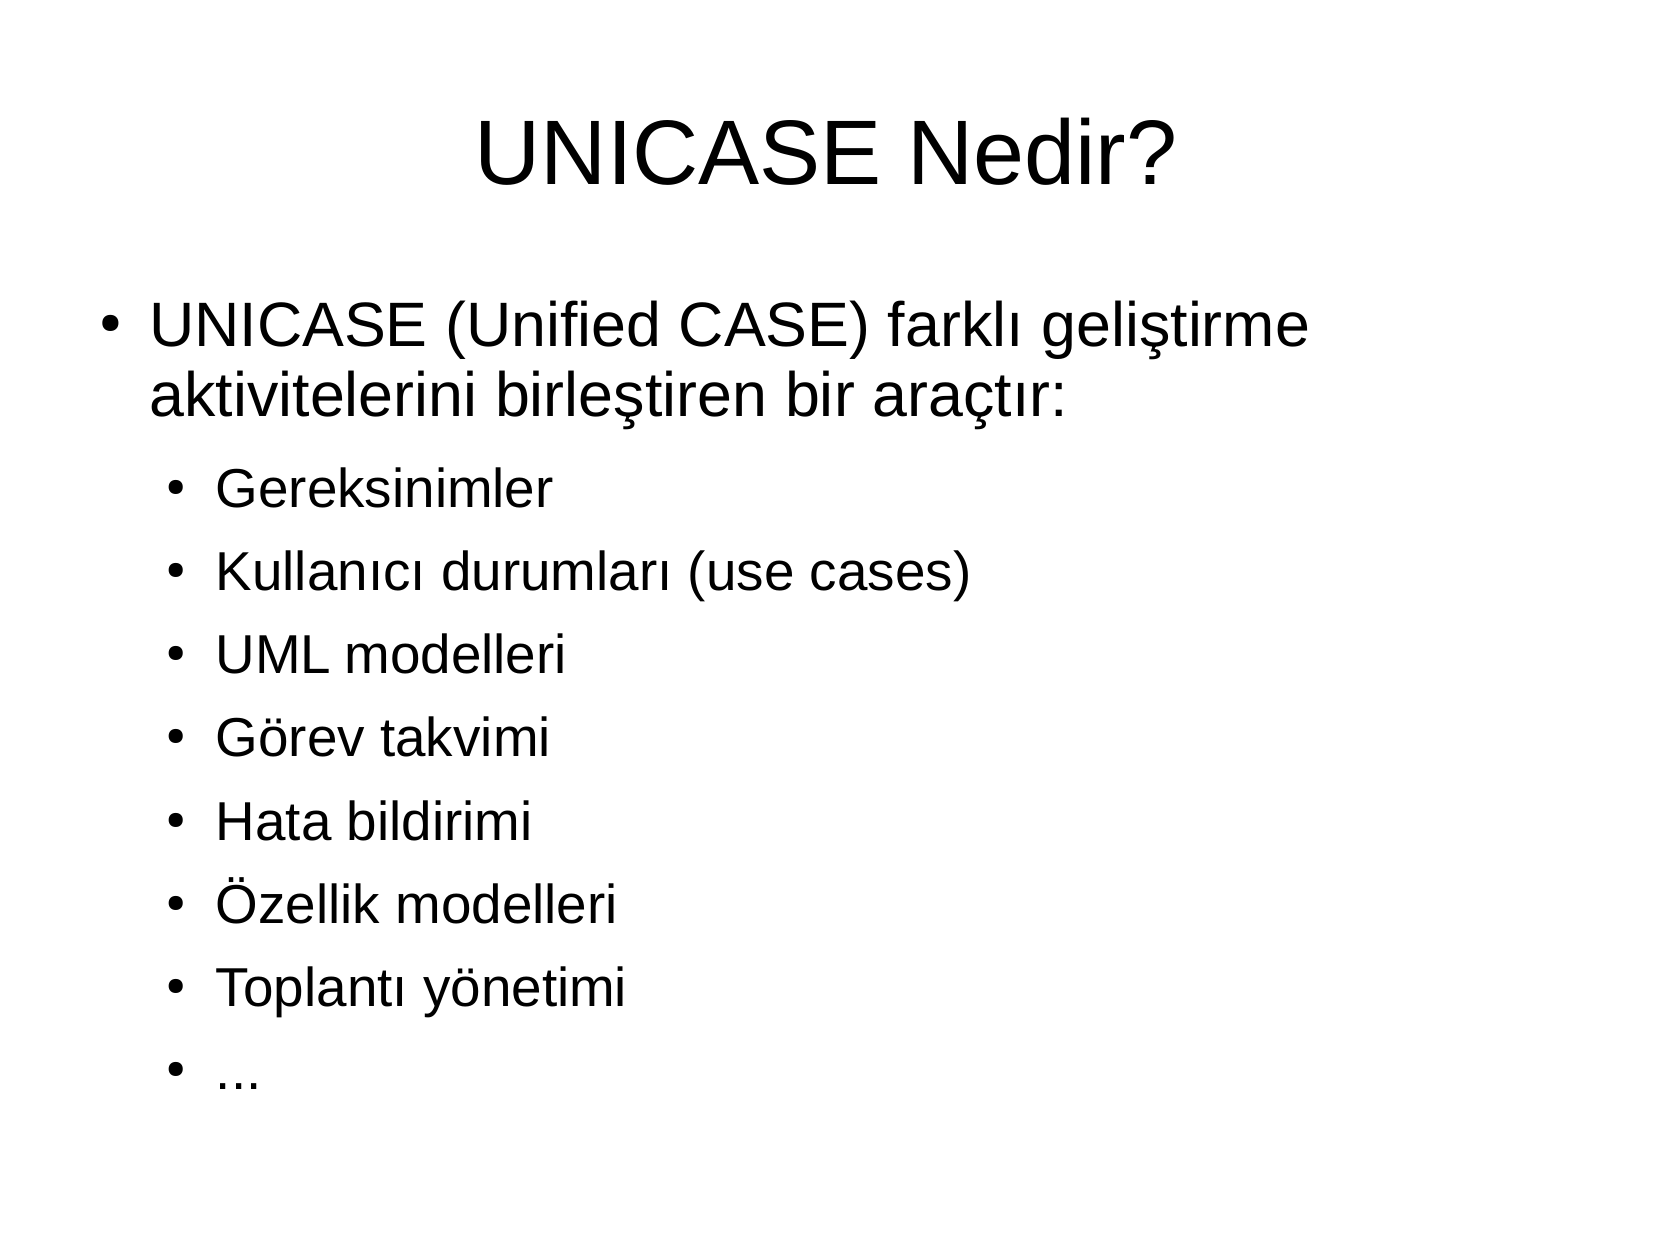

# UNICASE Nedir?
UNICASE (Unified CASE) farklı geliştirme aktivitelerini birleştiren bir araçtır:
Gereksinimler
Kullanıcı durumları (use cases)
UML modelleri
Görev takvimi
Hata bildirimi
Özellik modelleri
Toplantı yönetimi
...